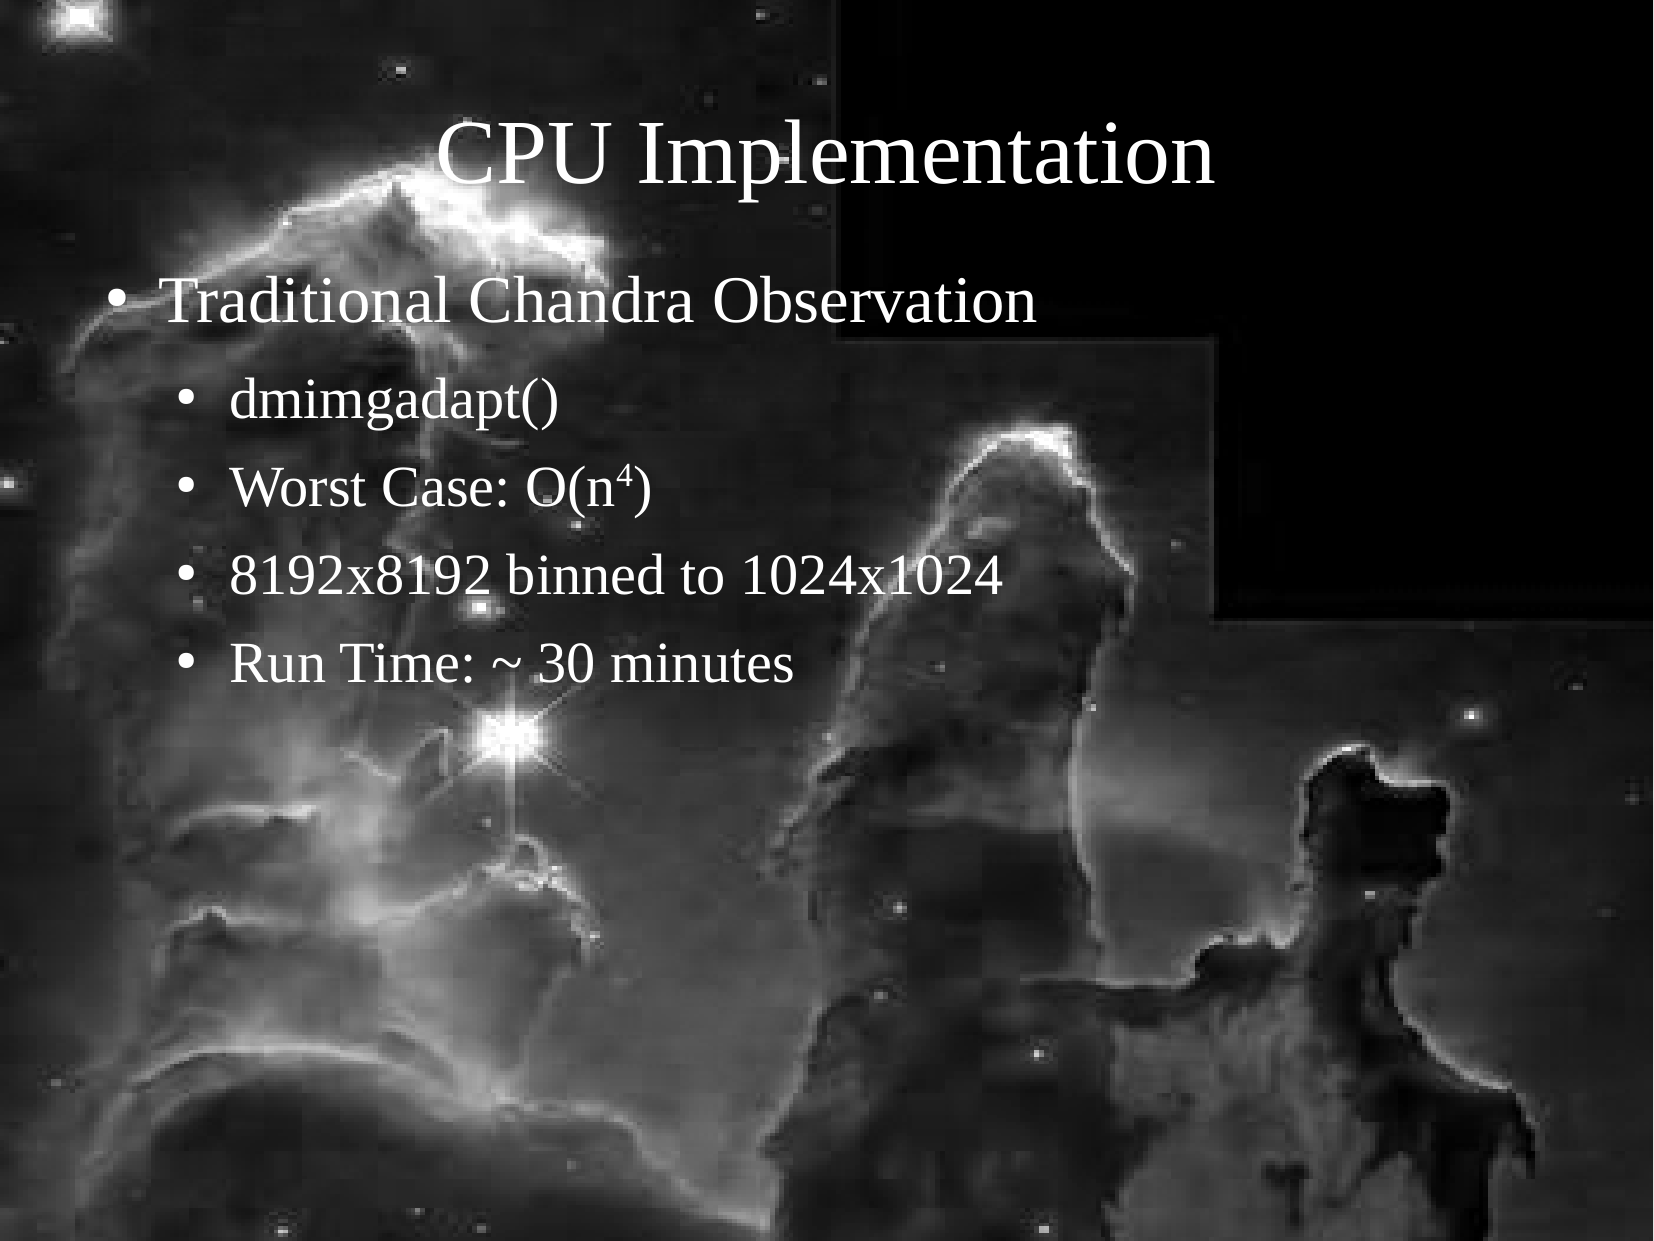

# CPU Implementation
Traditional Chandra Observation
dmimgadapt()
Worst Case: O(n4)
8192x8192 binned to 1024x1024
Run Time: ~ 30 minutes